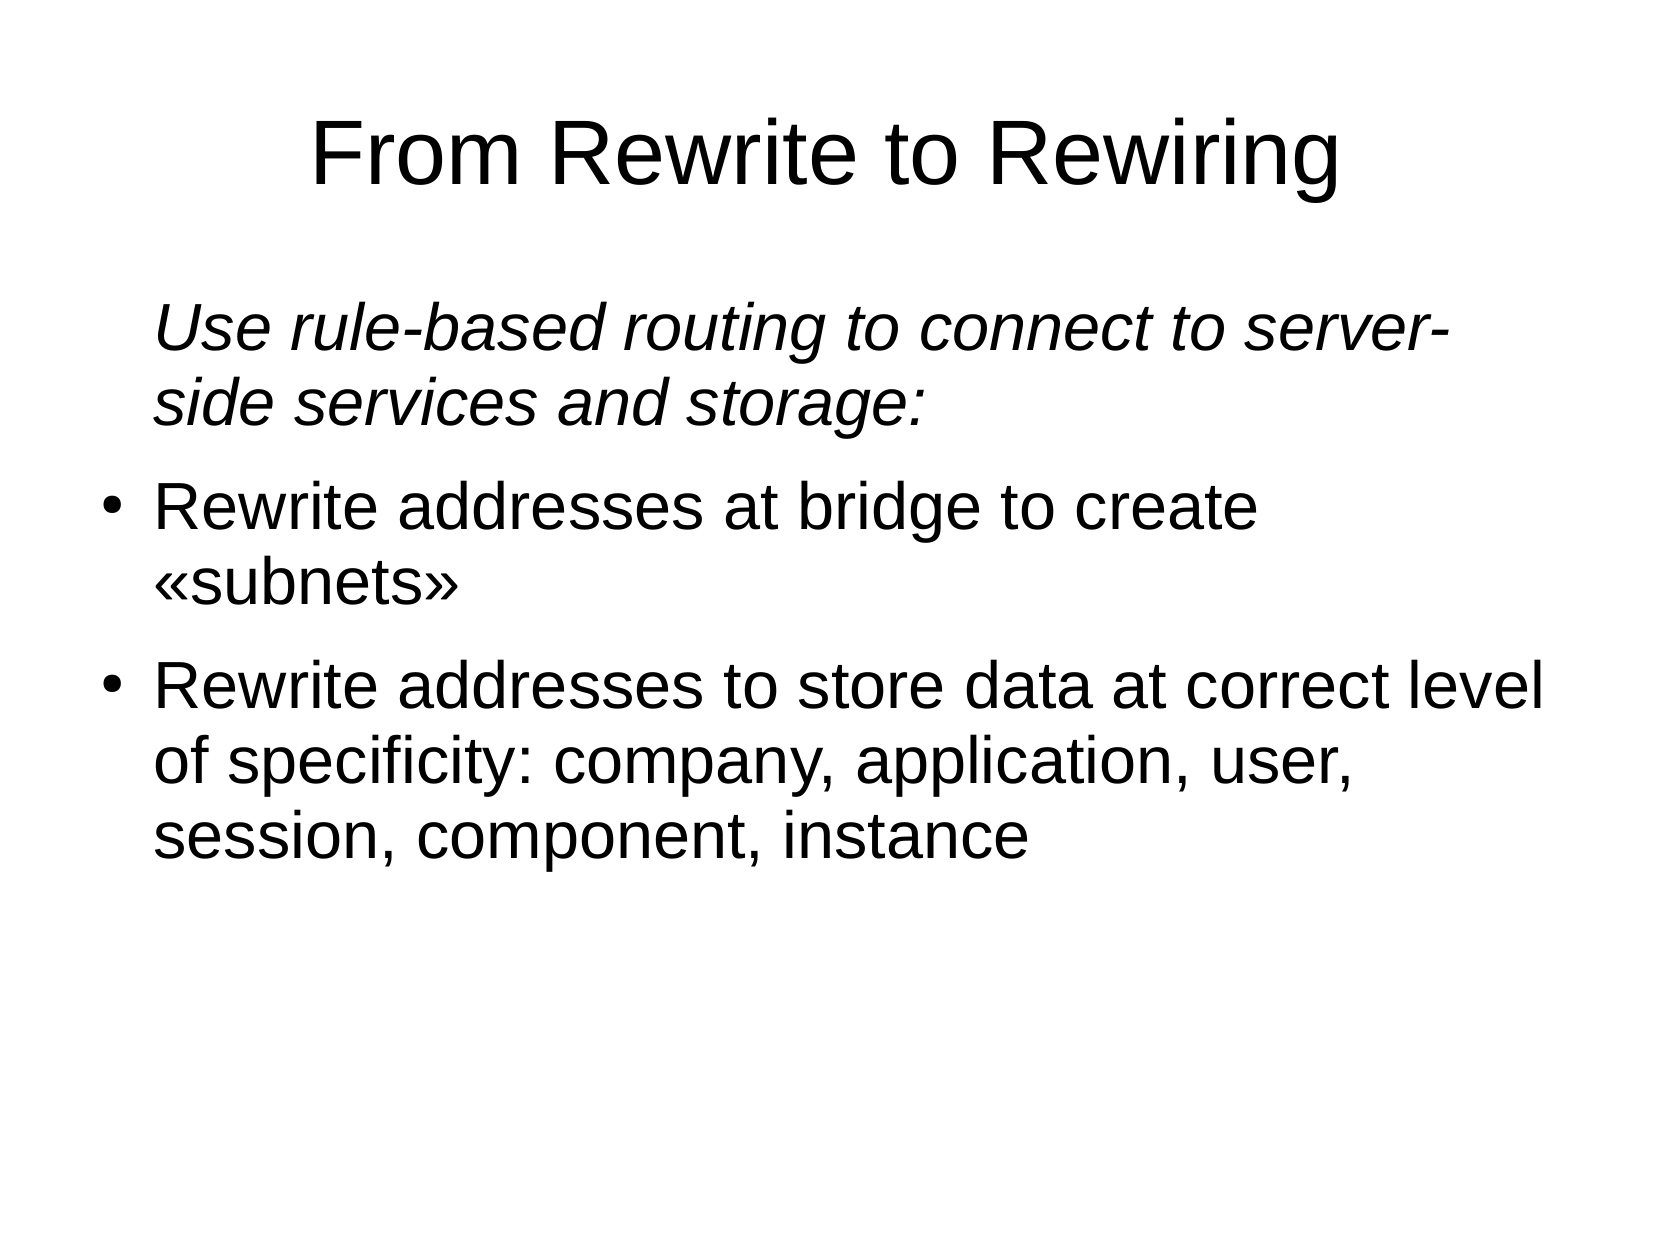

# From Rewrite to Rewiring
Use rule-based routing to connect to server-side services and storage:
Rewrite addresses at bridge to create «subnets»
Rewrite addresses to store data at correct level of specificity: company, application, user, session, component, instance